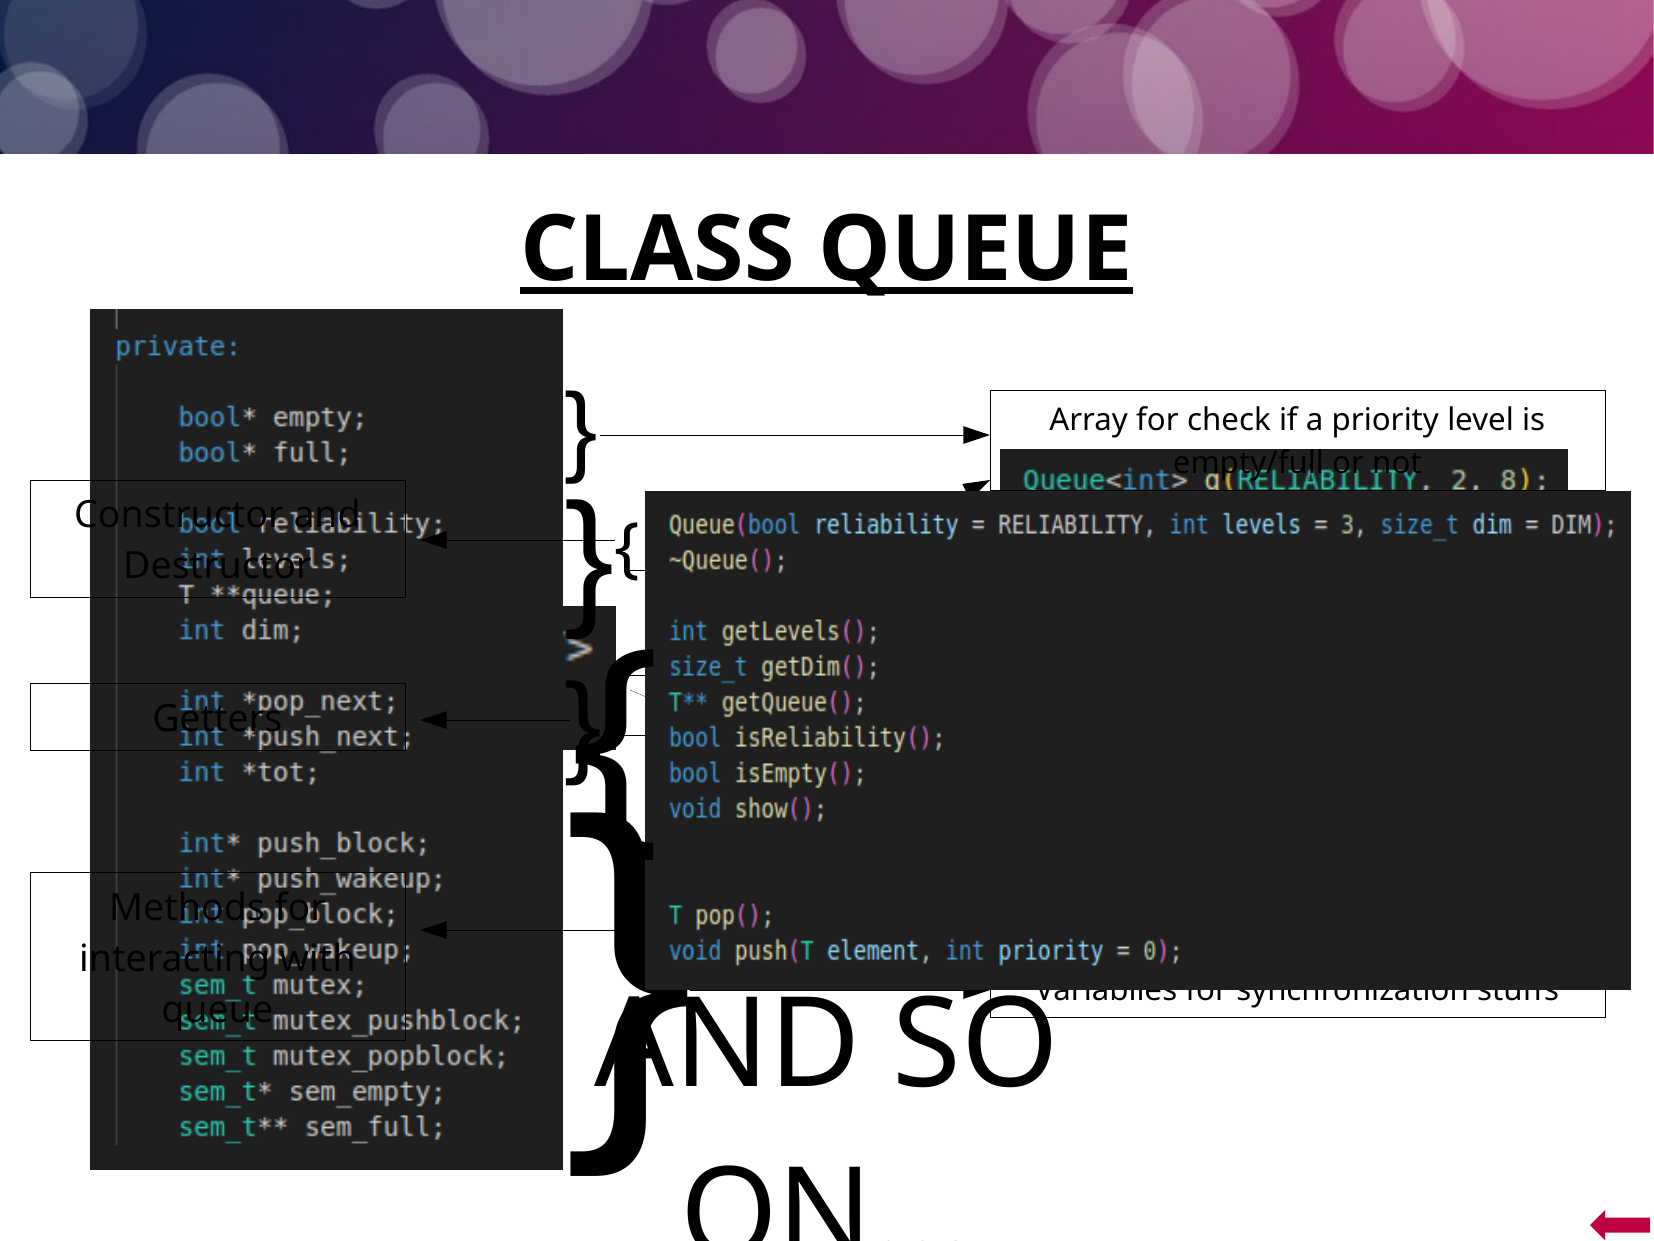

# CLASS QUEUE
}
Array for check if a priority level is empty/full or not
}
Constructor and Destructor
{
Variabiles with queue’s informations:
QoS type (reliability or not), priority levels, the queue and the size of each priority level.
{
}
The index of the next item (or space) to be taken (or filled) for each priority level. In addition, the item count for each priority level.
Getters
}
Methods for interacting with queue
{
AND SO ON...
Variabiles for synchronization stuffs